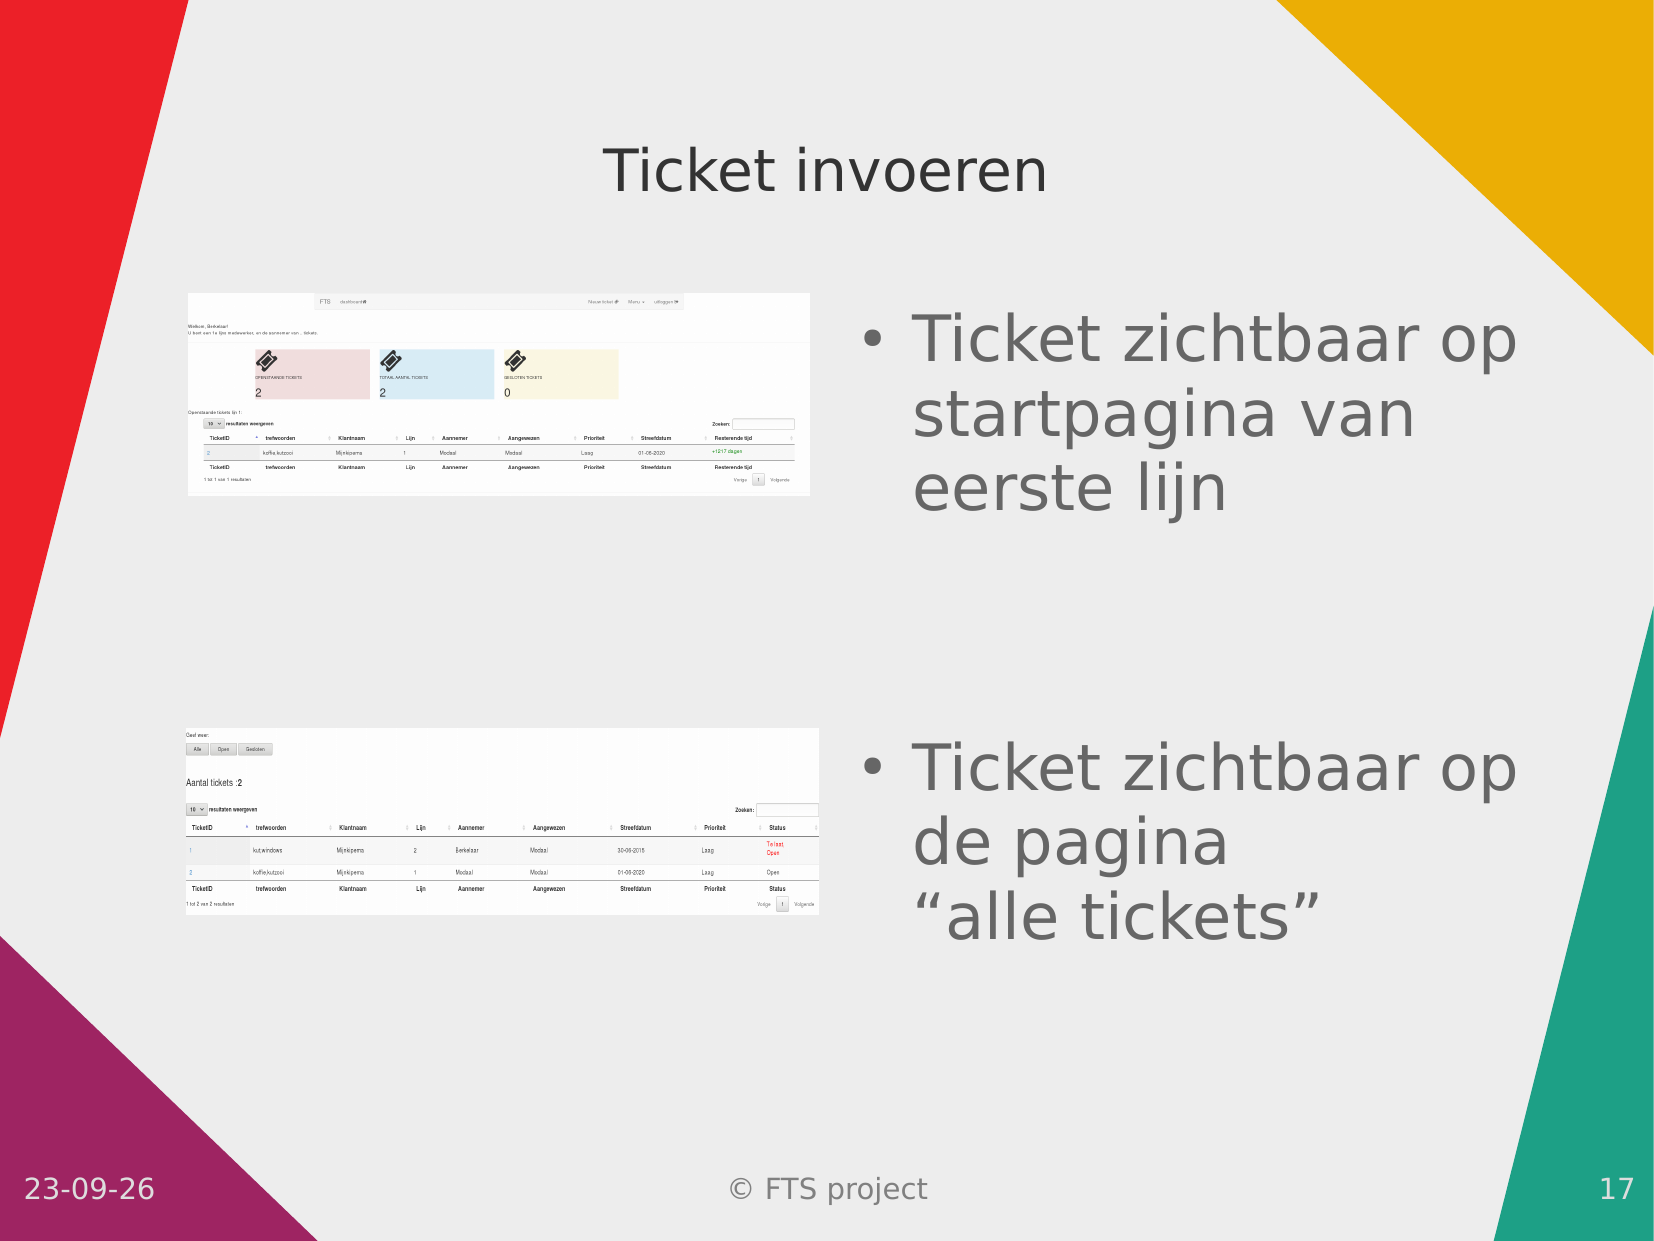

# Ticket invoeren
Ticket zichtbaar op startpagina van eerste lijn
Ticket zichtbaar op de pagina
“alle tickets”
© FTS project
17